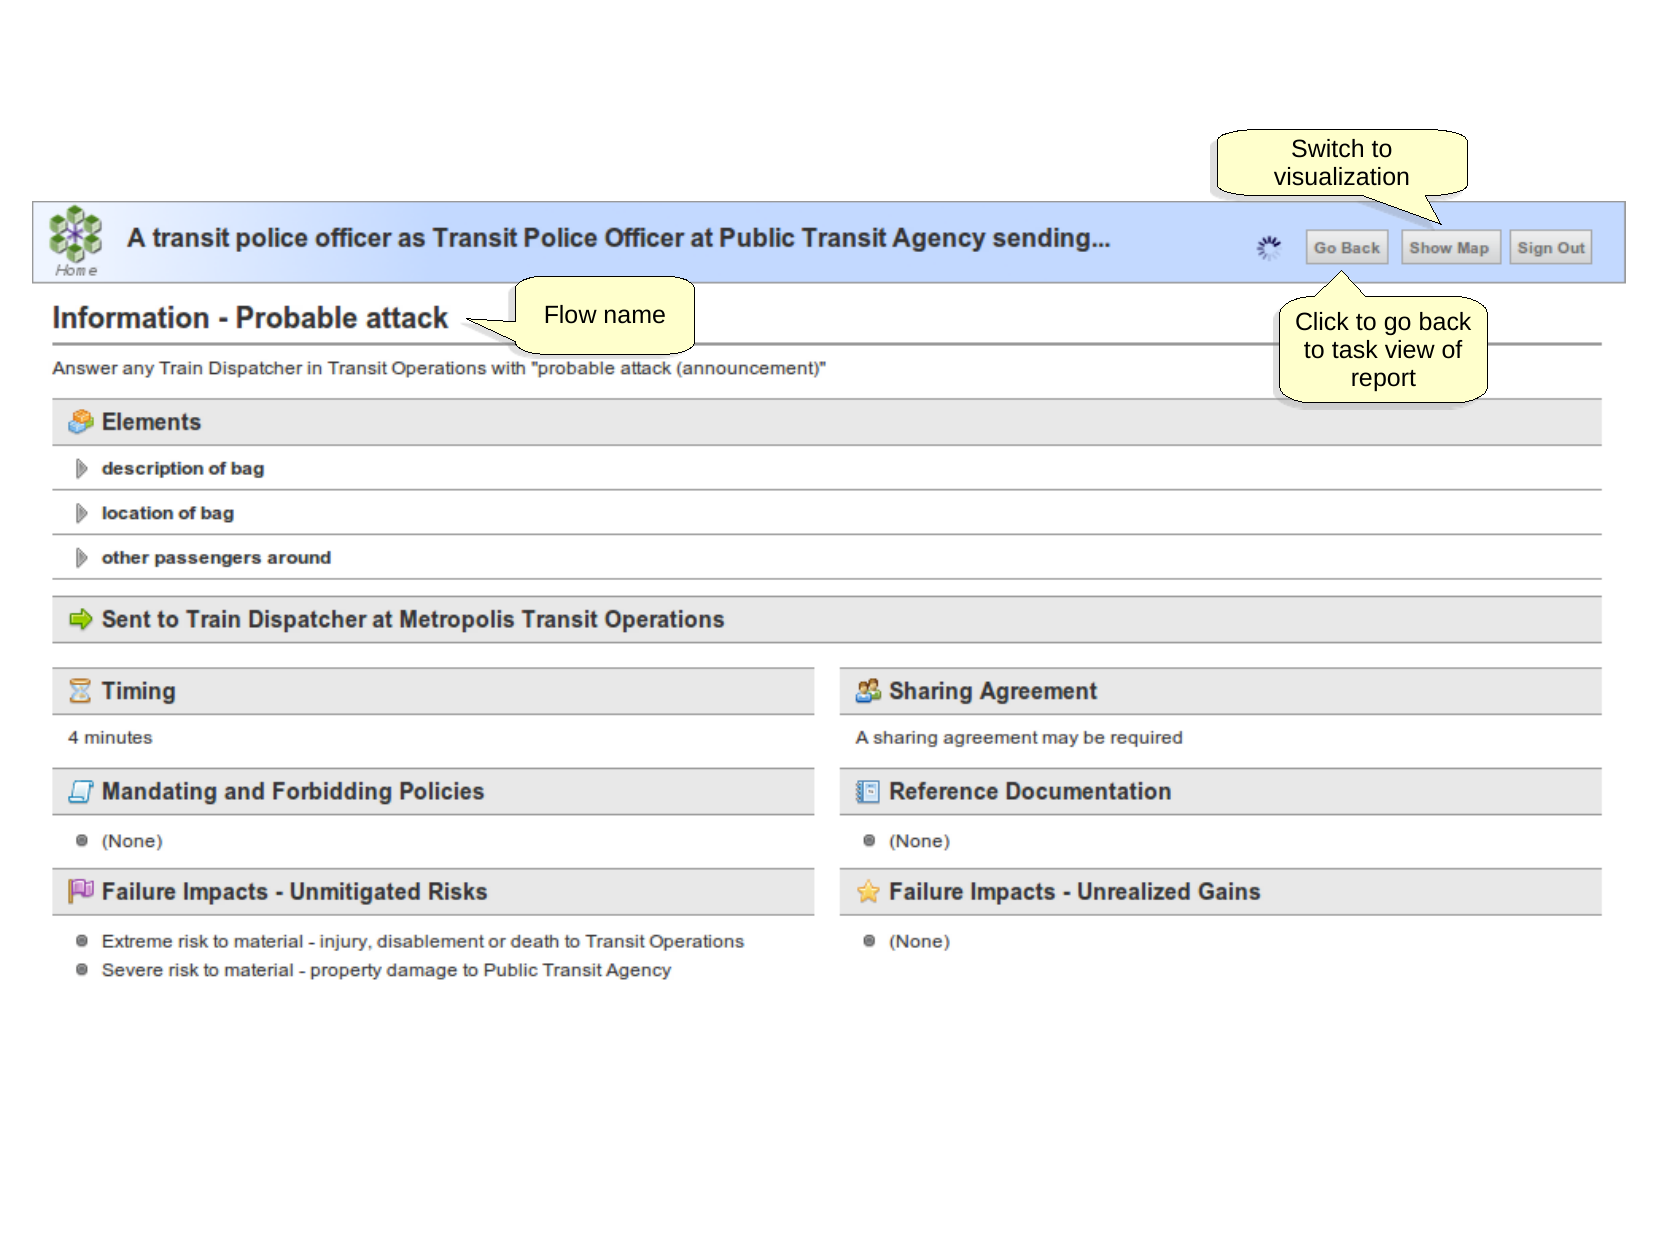

Switch to visualization
Flow name
Click to go back to task view of report